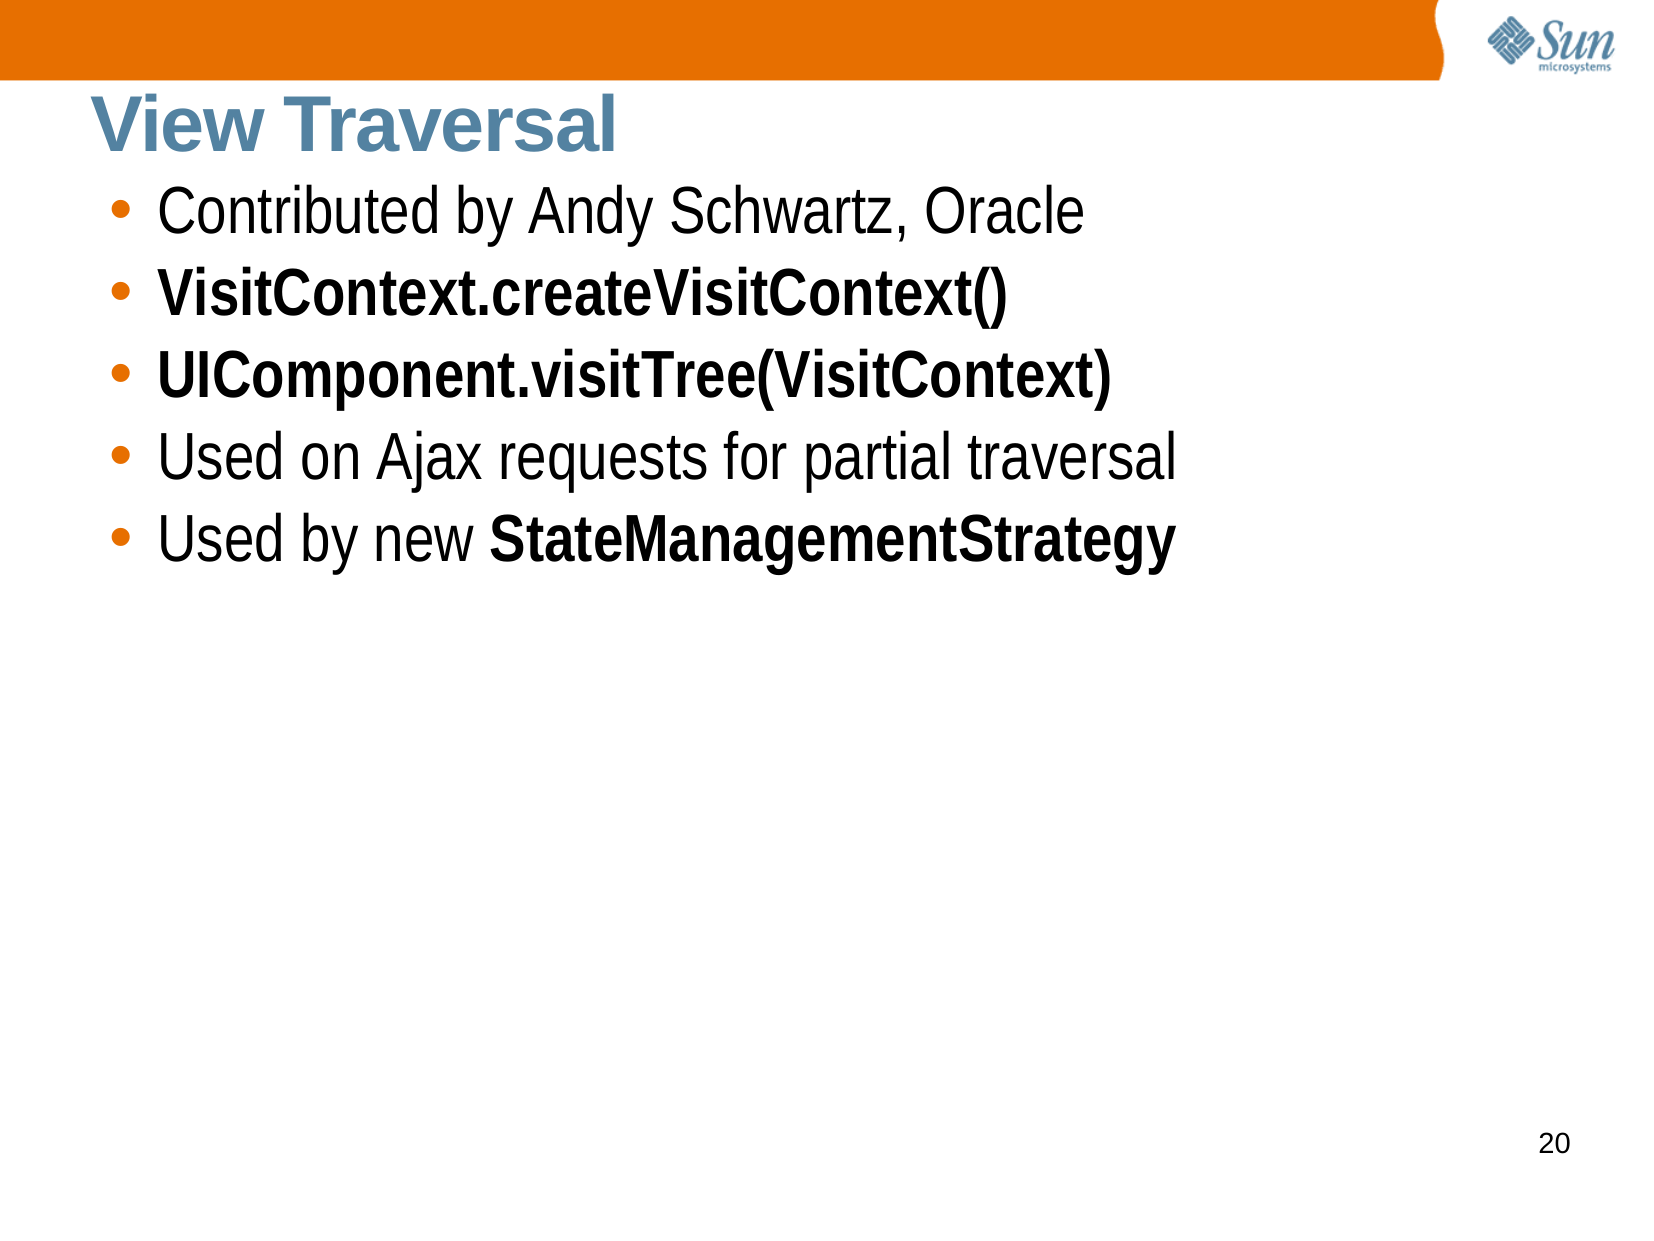

# View Traversal
Contributed by Andy Schwartz, Oracle
VisitContext.createVisitContext()
UIComponent.visitTree(VisitContext)
Used on Ajax requests for partial traversal
Used by new StateManagementStrategy
20